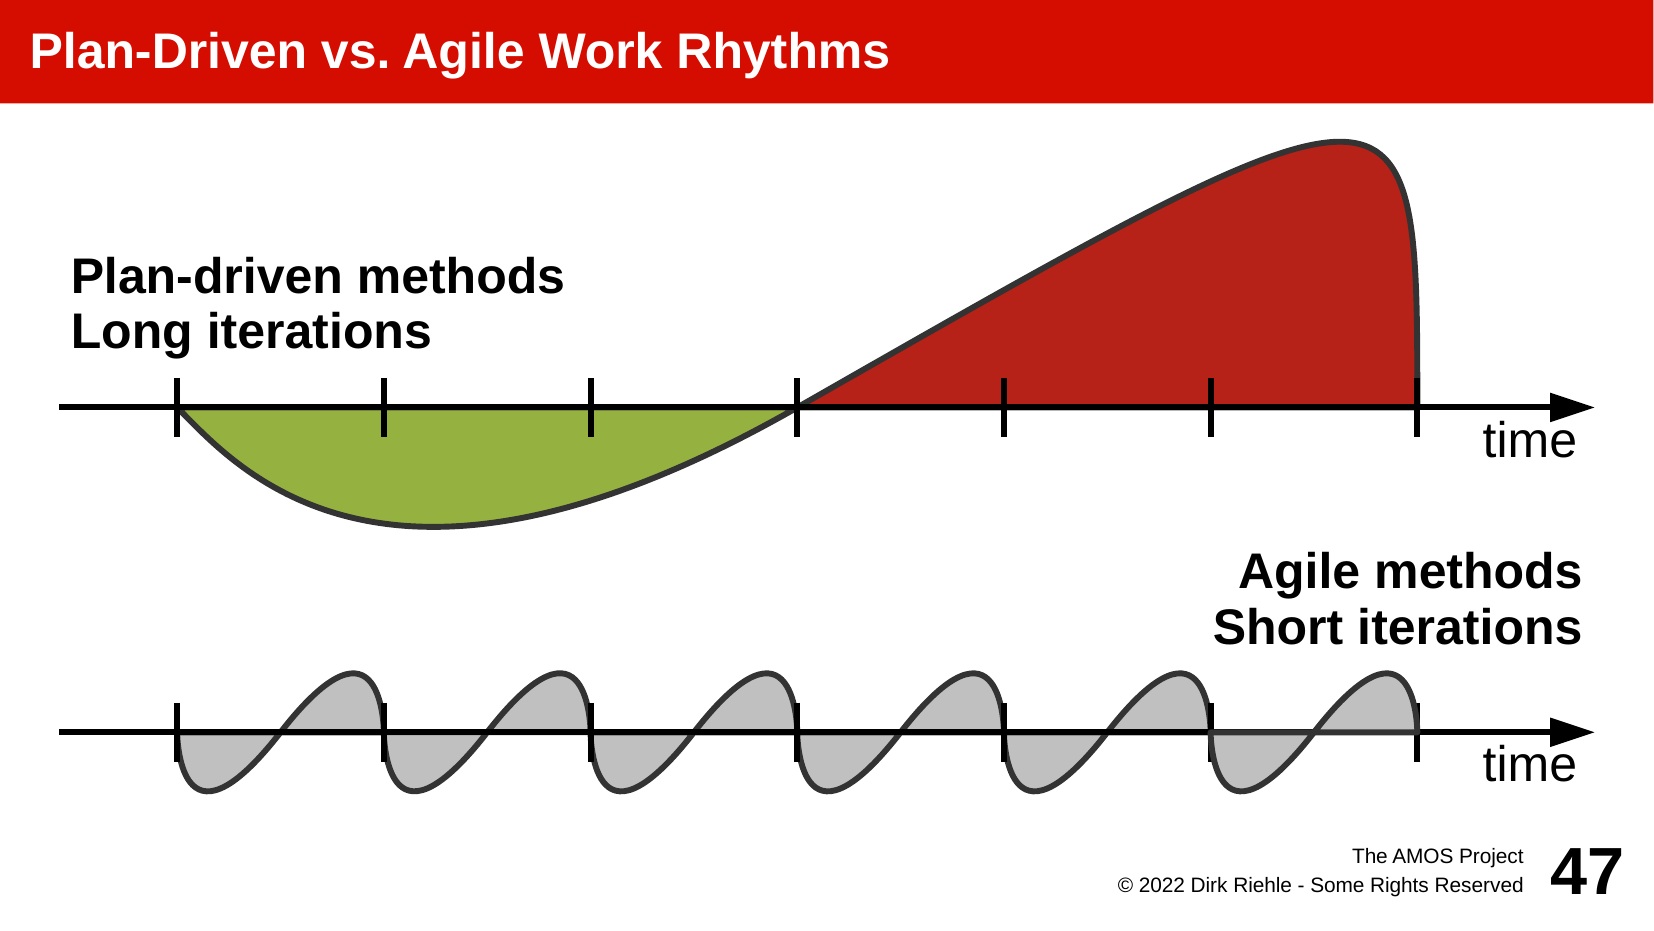

# Plan-Driven vs. Agile Work Rhythms
Plan-driven methods
Long iterations
time
Agile methods
Short iterations
time
The AMOS Project
47
© 2022 Dirk Riehle - Some Rights Reserved